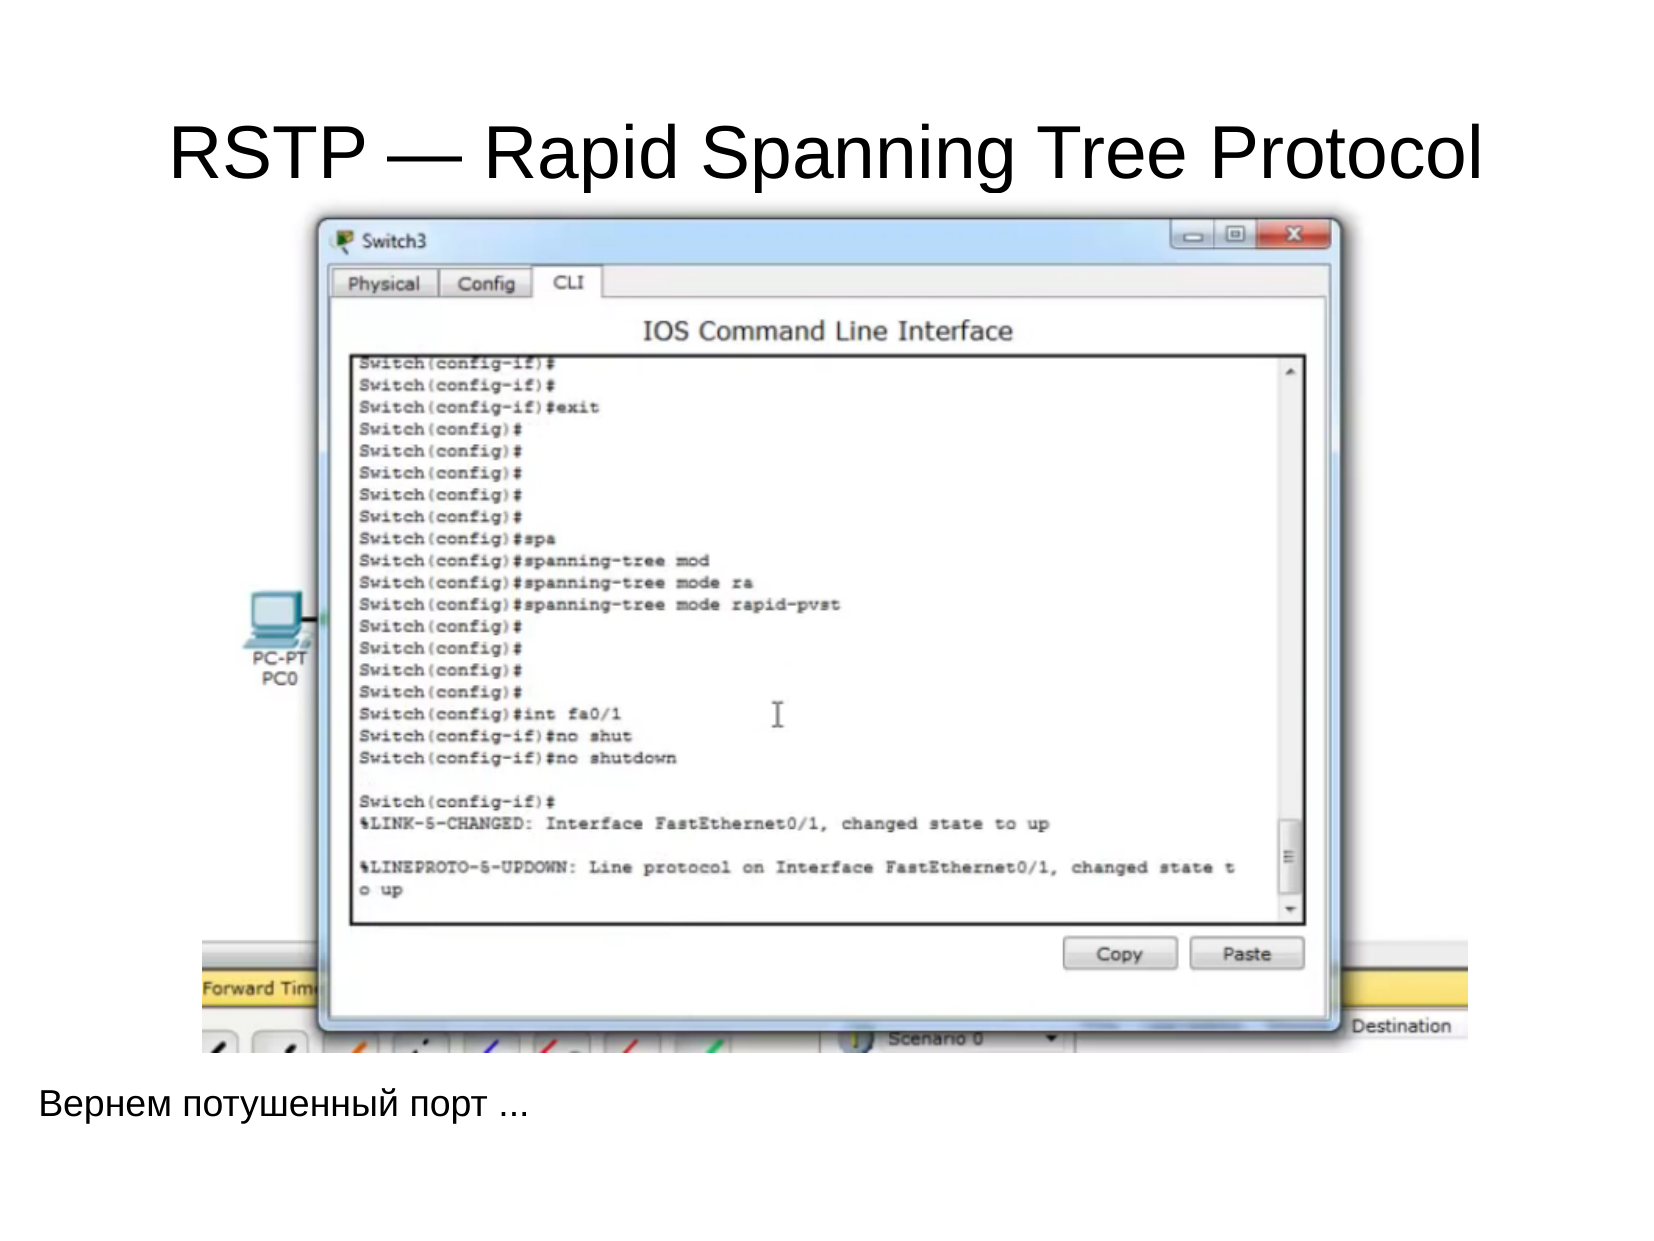

# RSTP — Rapid Spanning Tree Protocol
Вернем потушенный порт ...